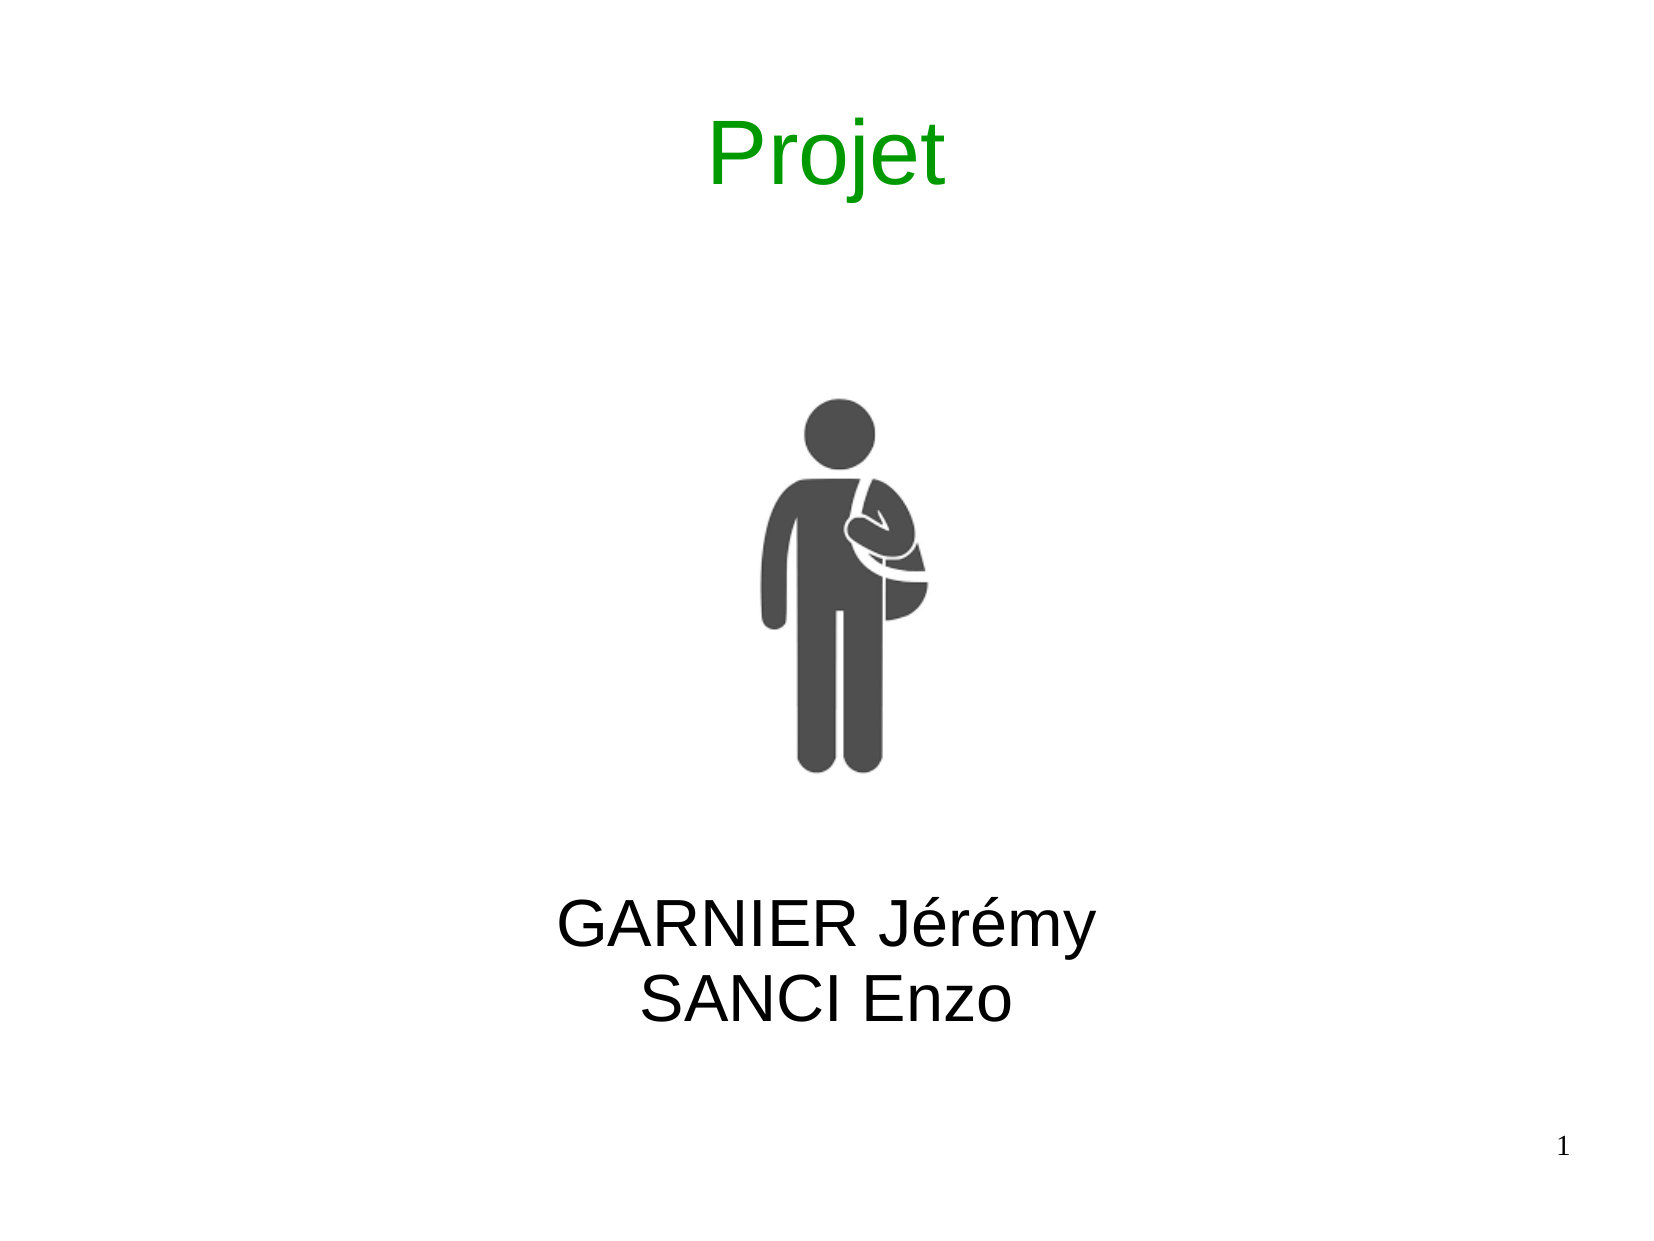

# Projet
GARNIER Jérémy
SANCI Enzo
1